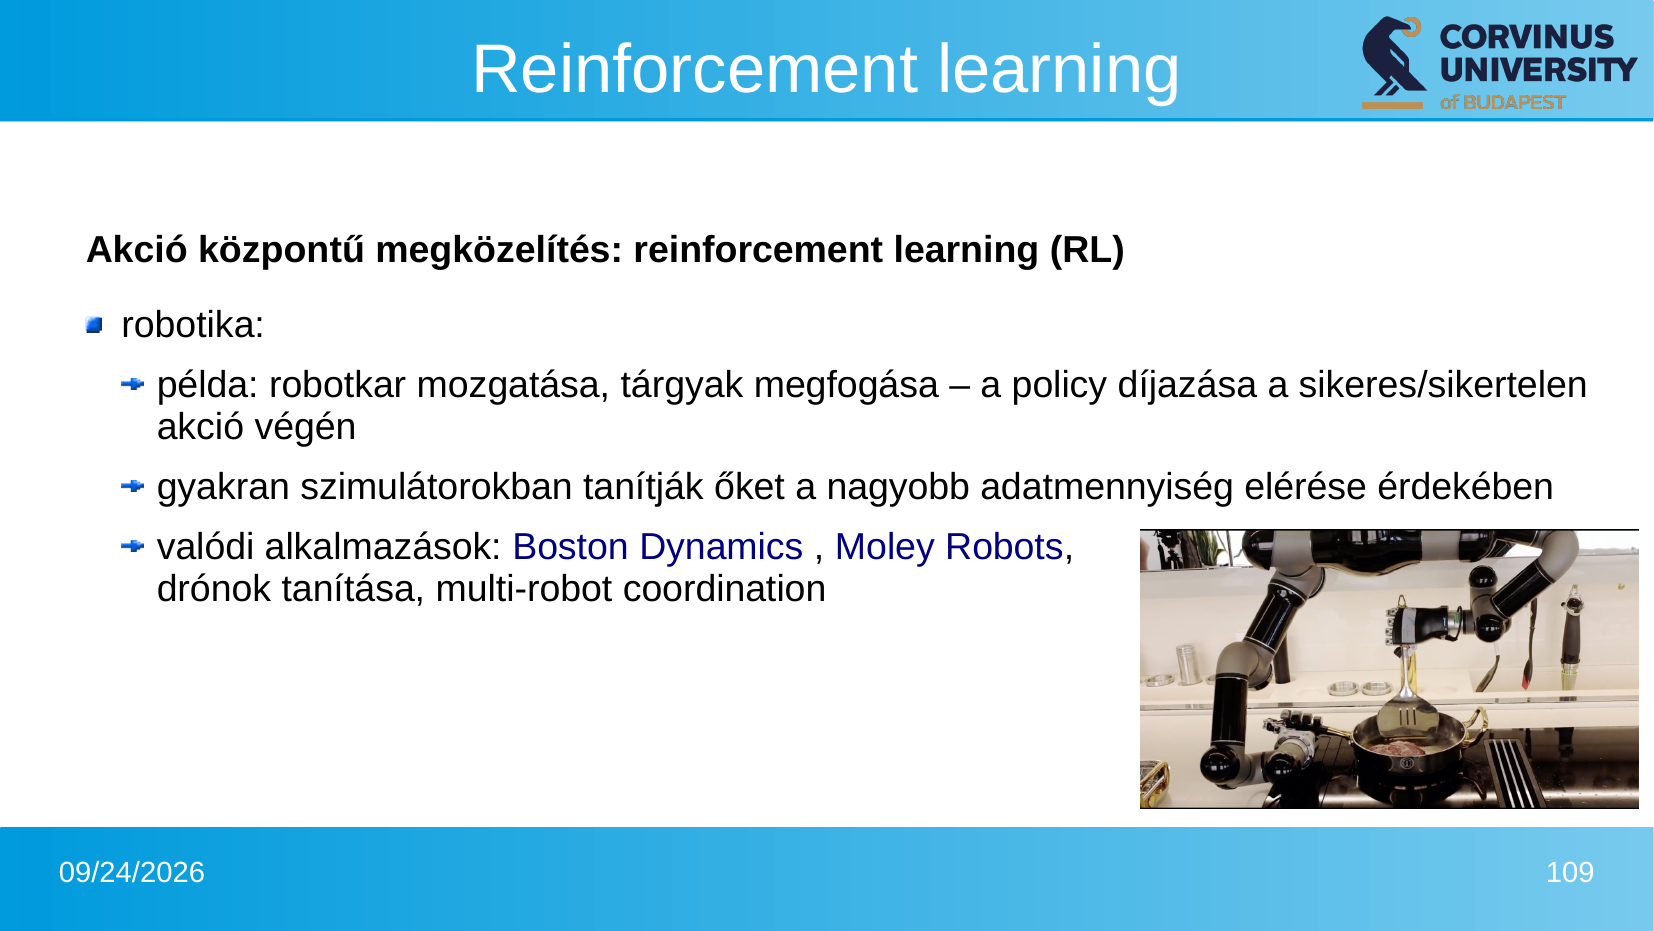

# Reinforcement learning
Akció központű megközelítés: reinforcement learning (RL)
robotika:
példa: robotkar mozgatása, tárgyak megfogása – a policy díjazása a sikeres/sikertelen akció végén
gyakran szimulátorokban tanítják őket a nagyobb adatmennyiség elérése érdekében
valódi alkalmazások: Boston Dynamics , Moley Robots,
drónok tanítása, multi-robot coordination
109